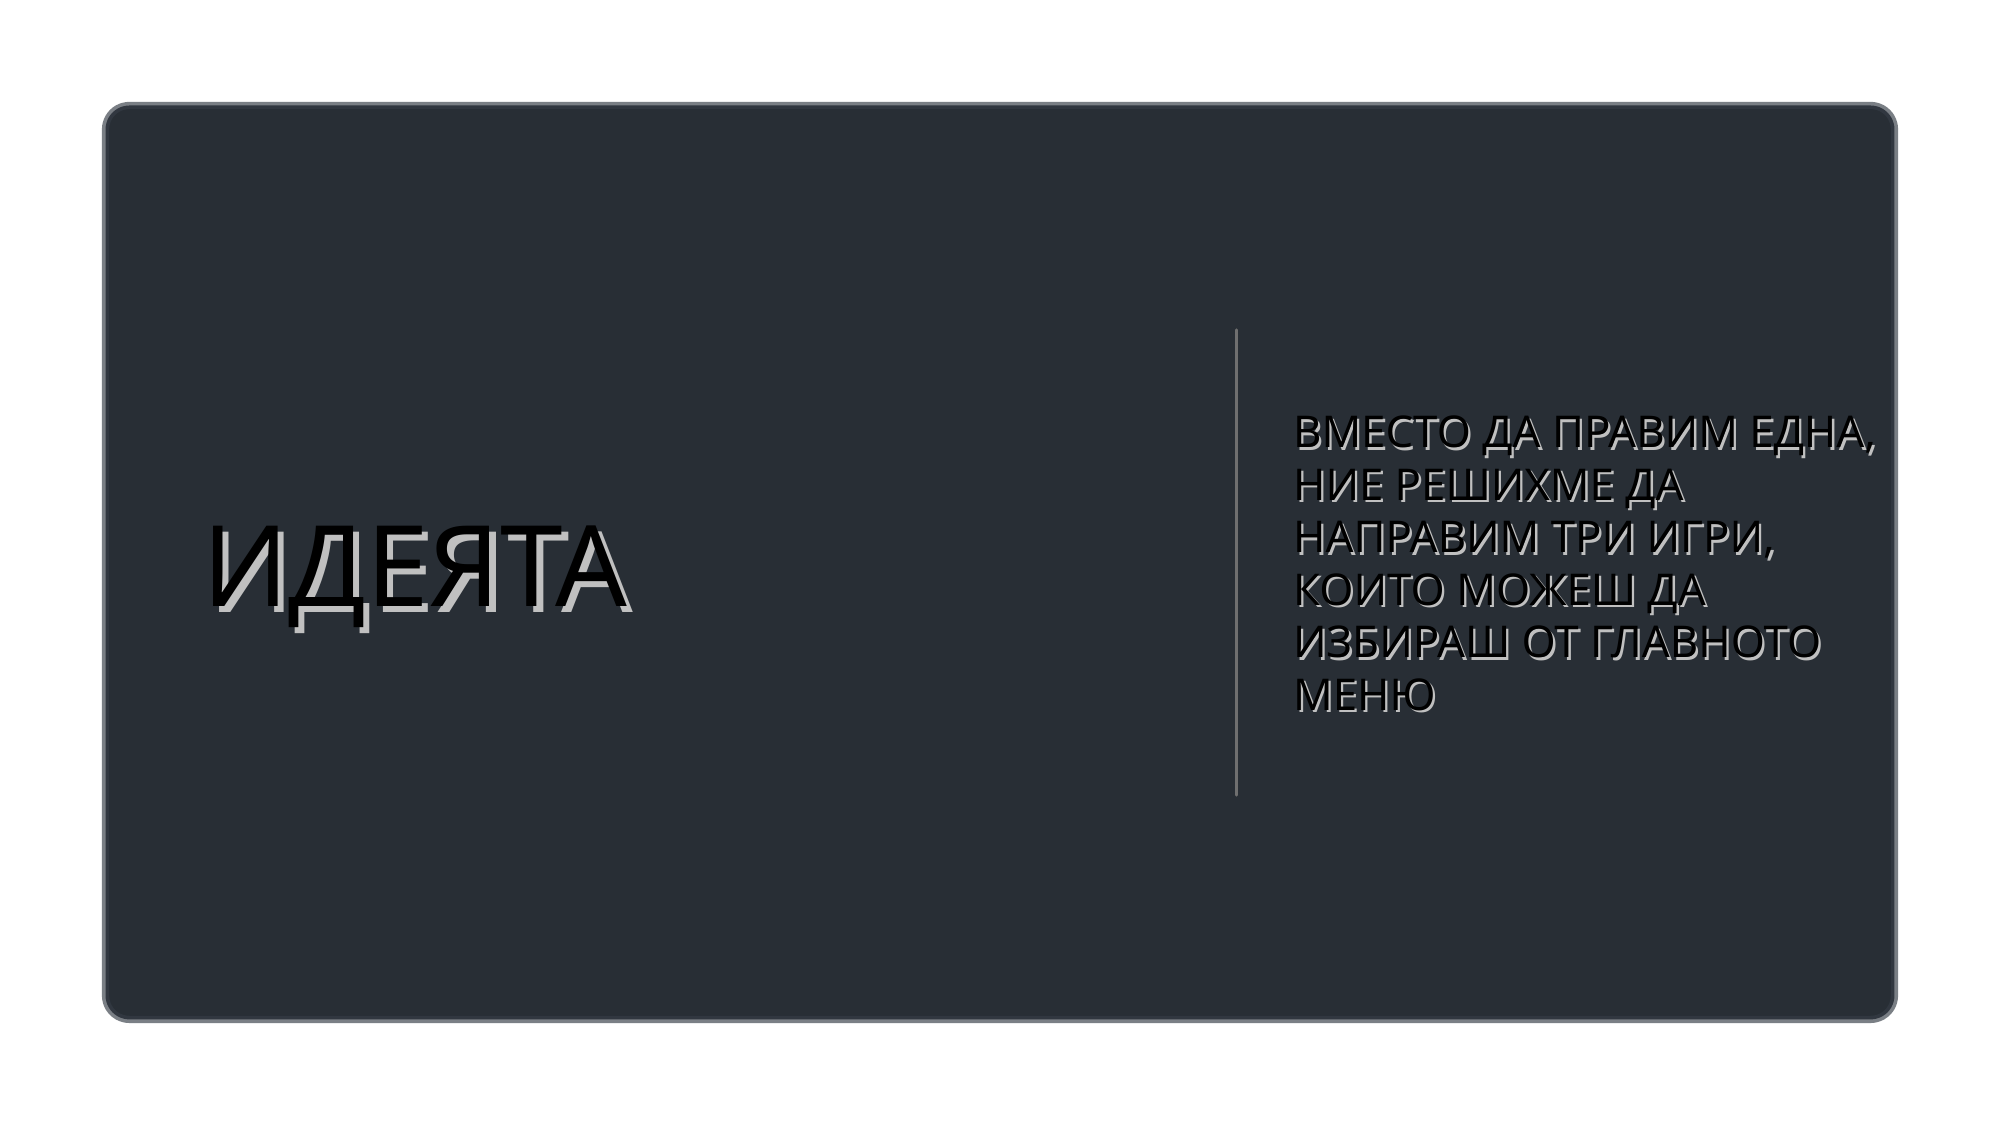

# ИДЕЯТА
Вместо да правим една, ние решихме да направим три игри, които можеш да избираш от главното меню